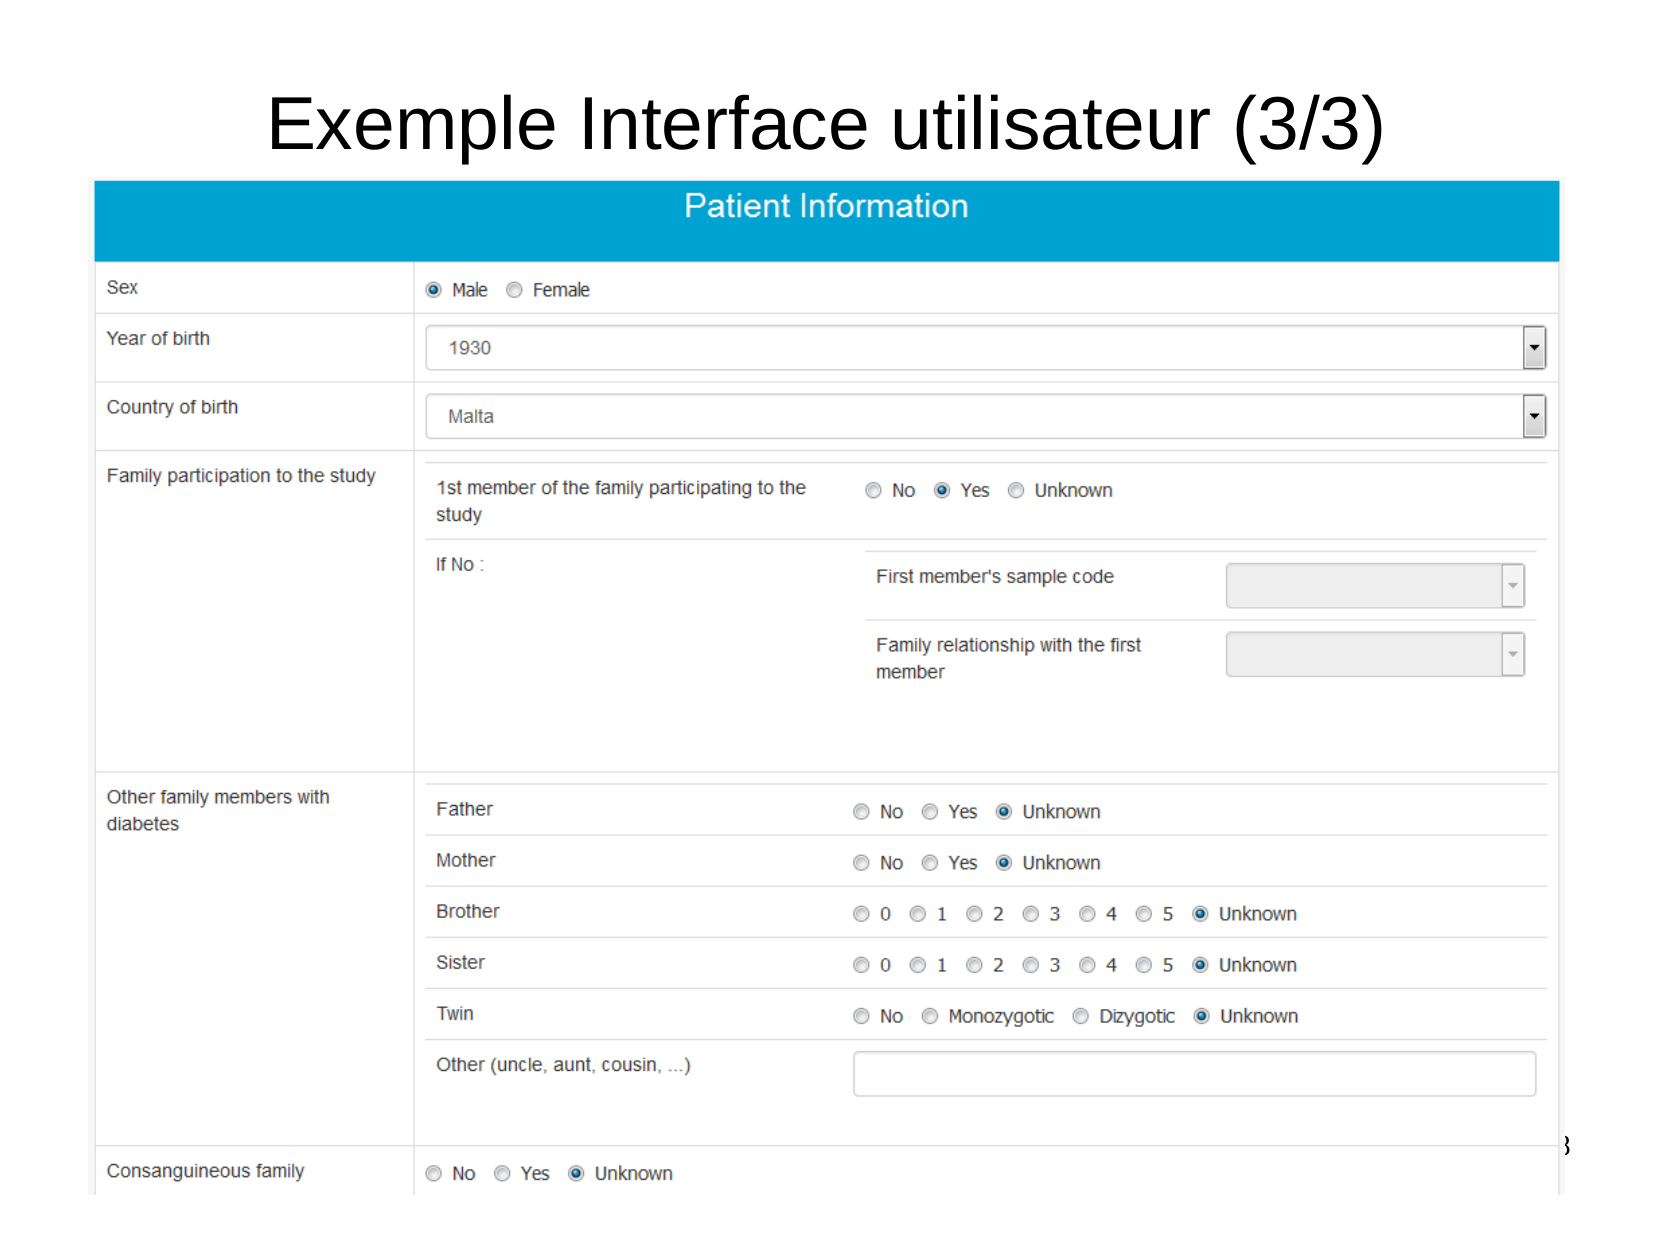

# Exemple Interface utilisateur (3/3)
Bases de données et SQL - 2017
38